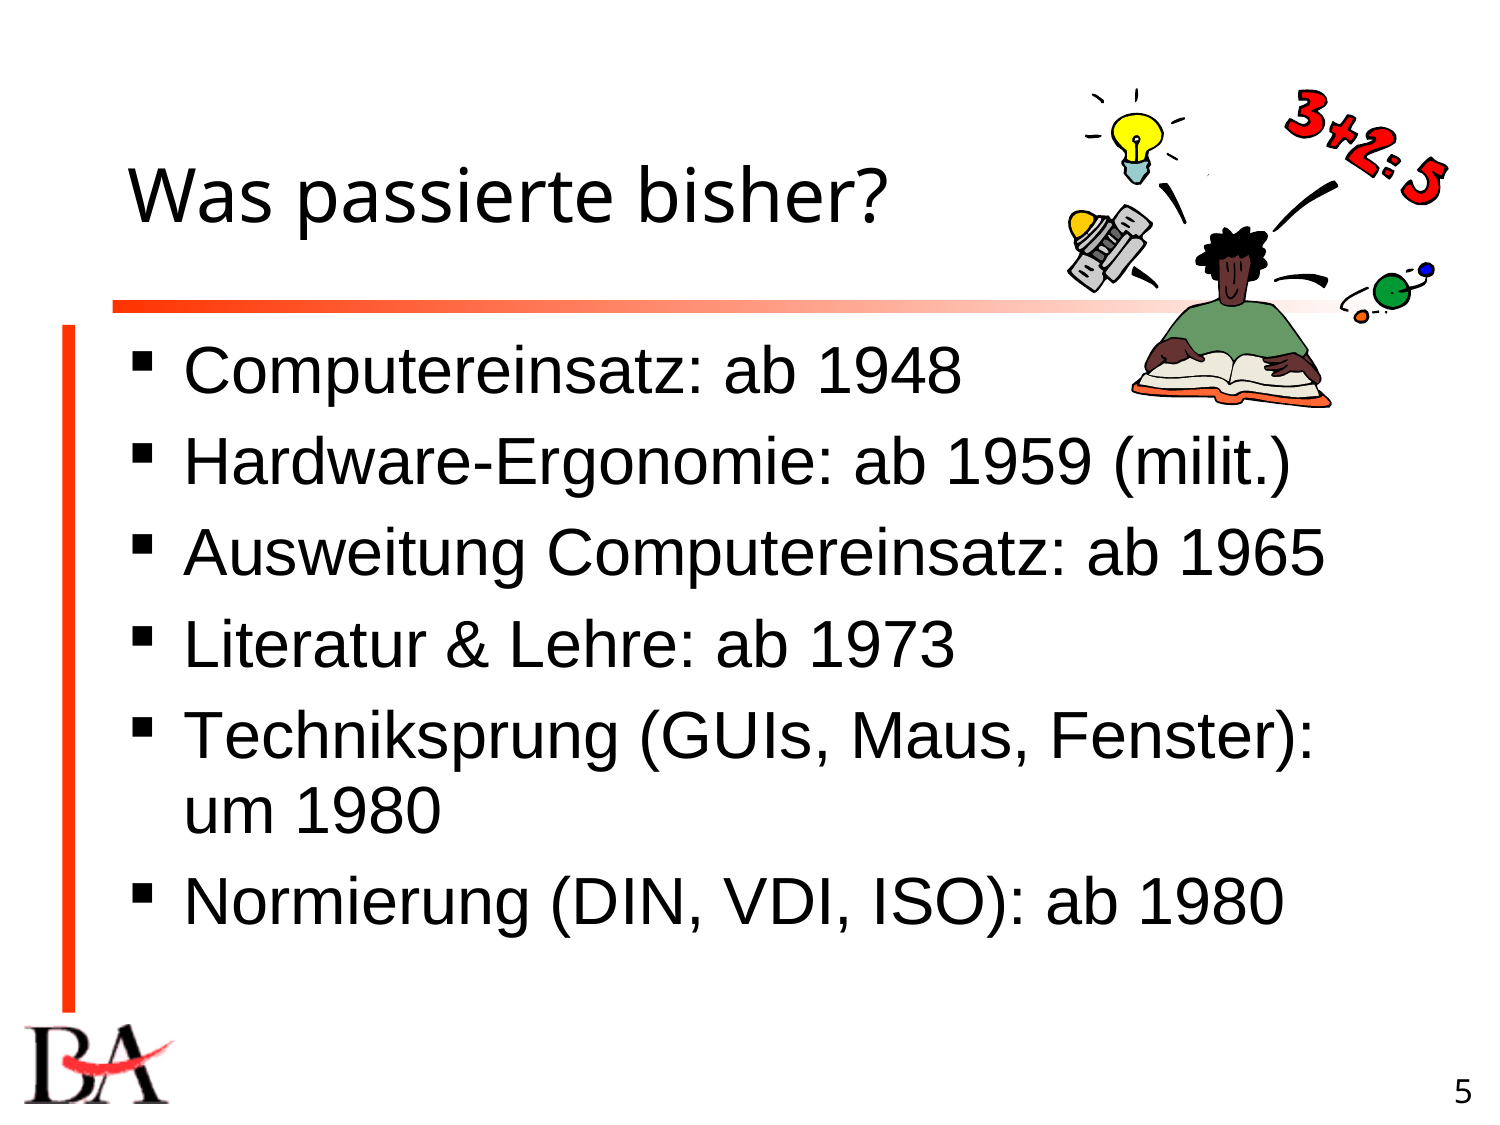

# Was passierte bisher?
Computereinsatz: ab 1948
Hardware-Ergonomie: ab 1959 (milit.)
Ausweitung Computereinsatz: ab 1965
Literatur & Lehre: ab 1973
Techniksprung (GUIs, Maus, Fenster): um 1980
Normierung (DIN, VDI, ISO): ab 1980